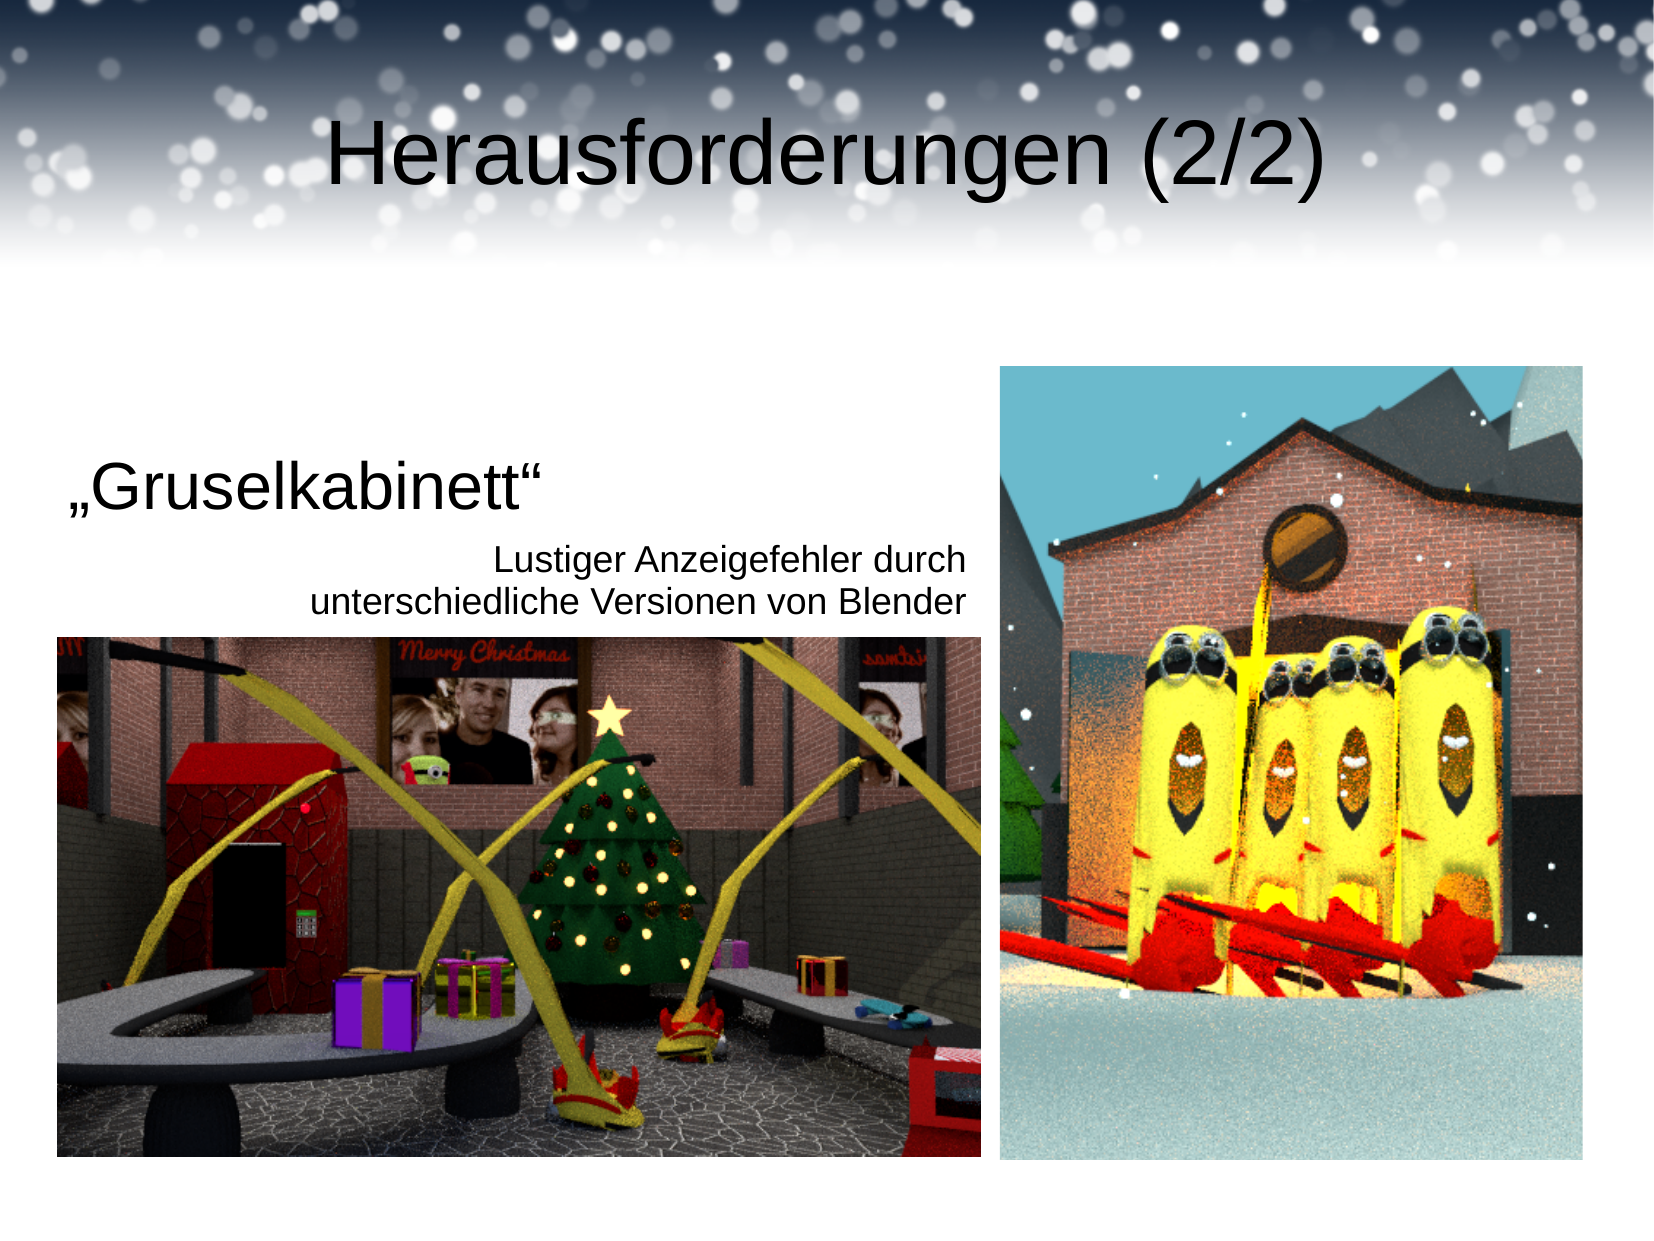

# Herausforderungen (2/2)
„Gruselkabinett“
Lustiger Anzeigefehler durch
unterschiedliche Versionen von Blender